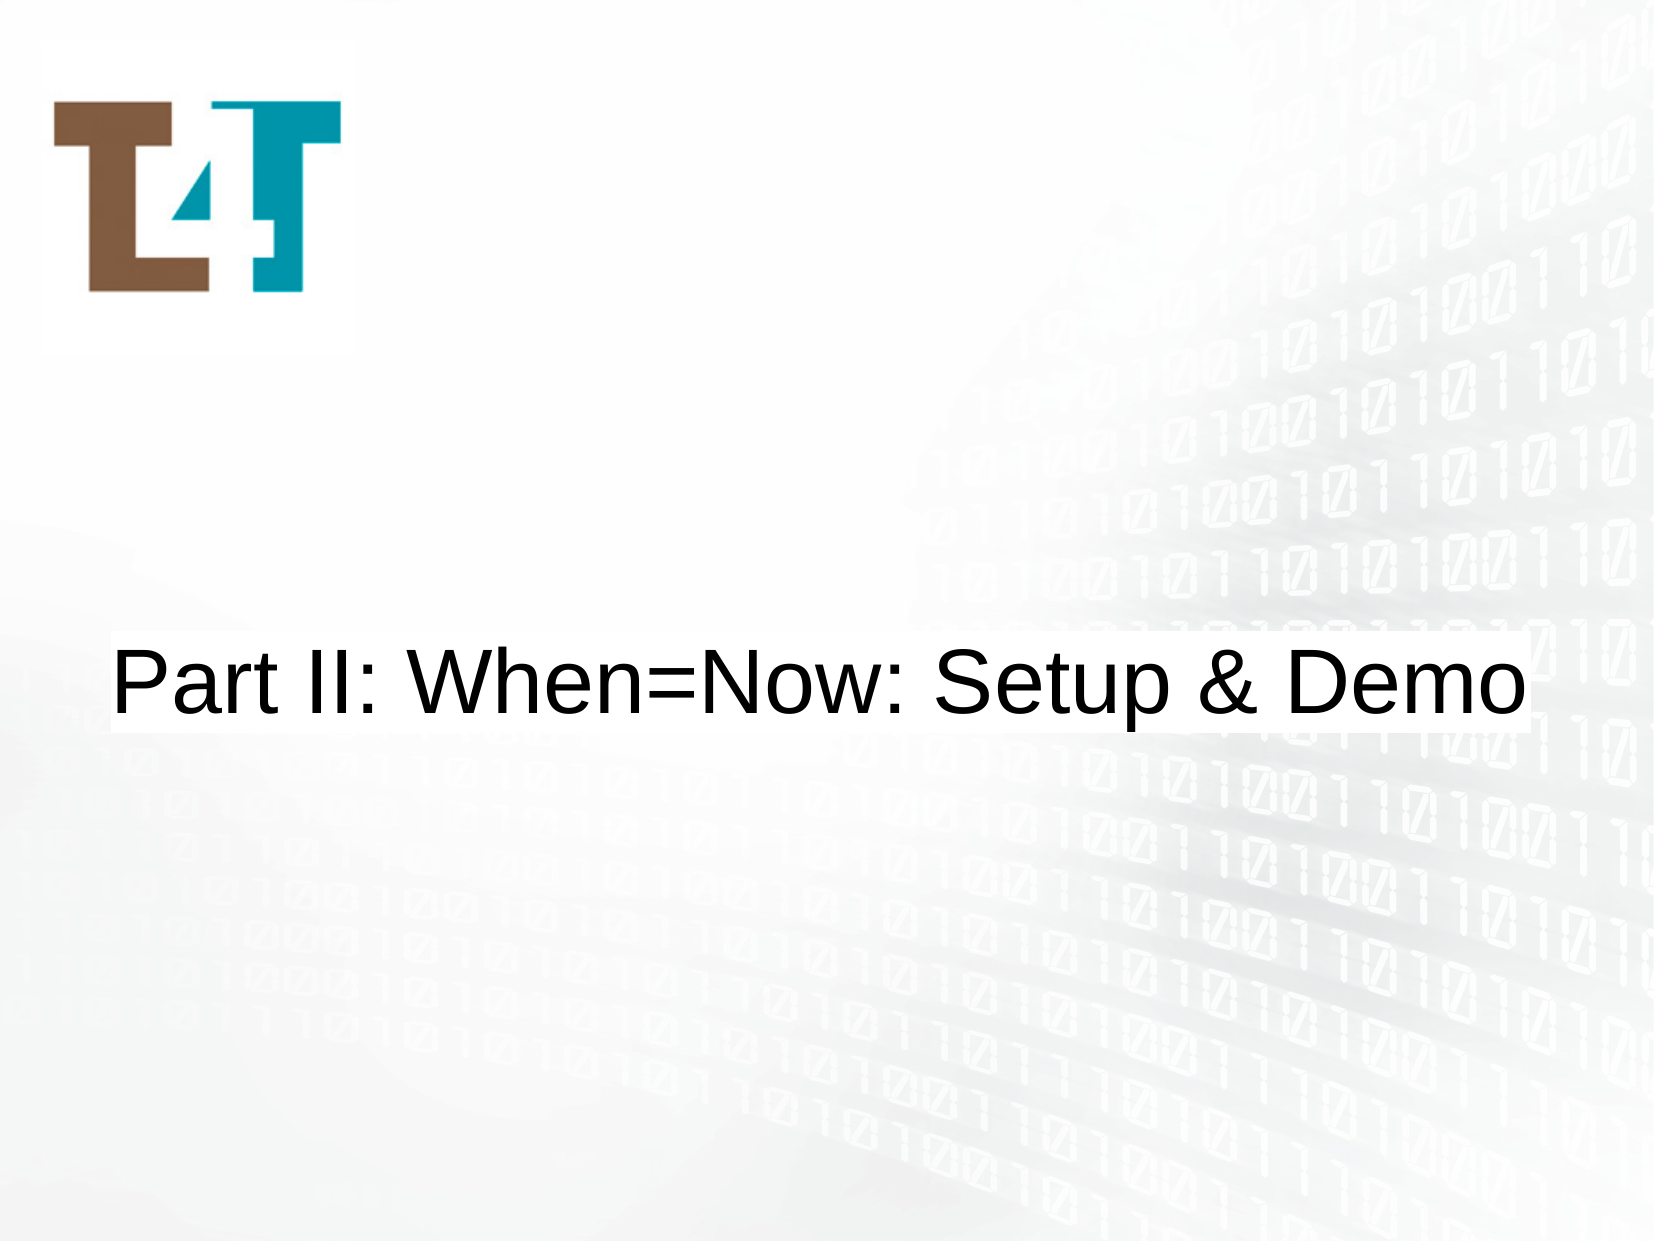

# Part II: When=Now: Setup & Demo